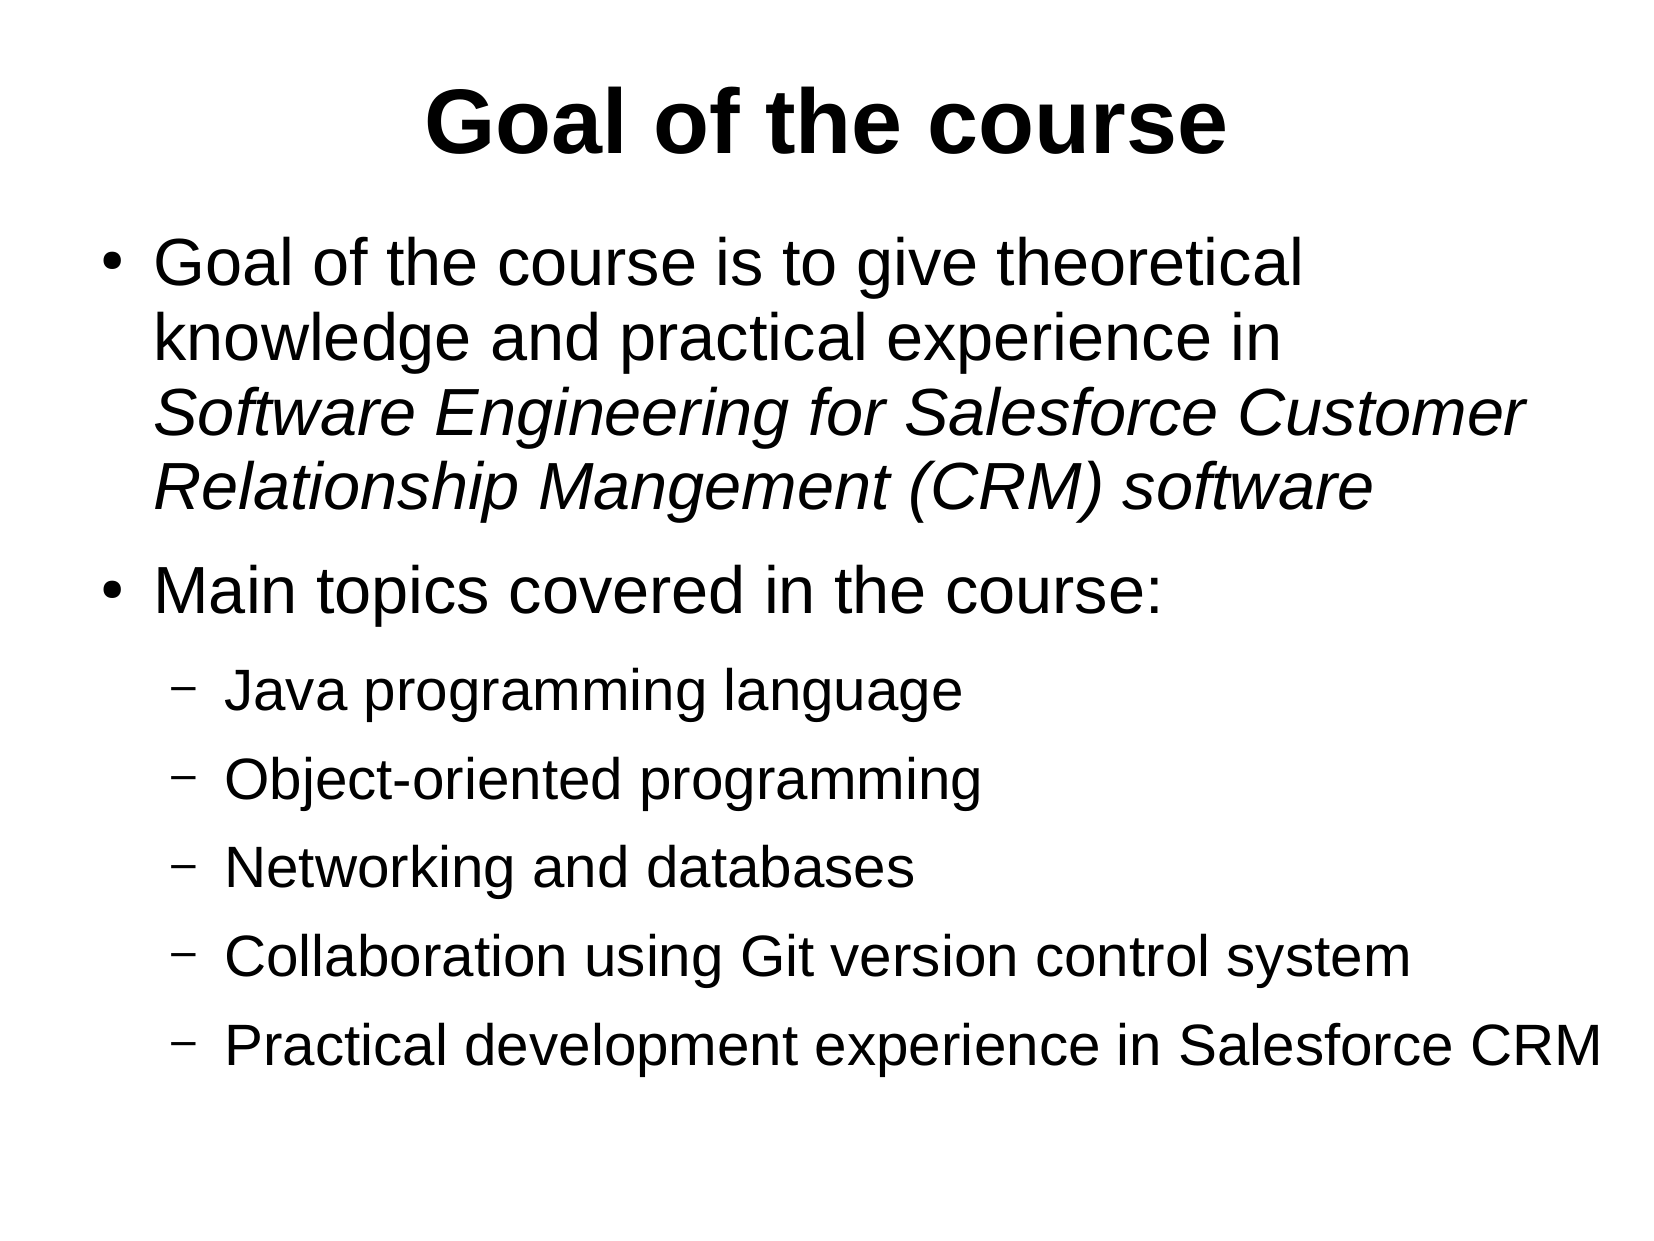

# Goal of the course
Goal of the course is to give theoretical knowledge and practical experience in
Software Engineering for Salesforce Customer Relationship Mangement (CRM) software
Main topics covered in the course:
Java programming language
Object-oriented programming
Networking and databases
Collaboration using Git version control system
Practical development experience in Salesforce CRM